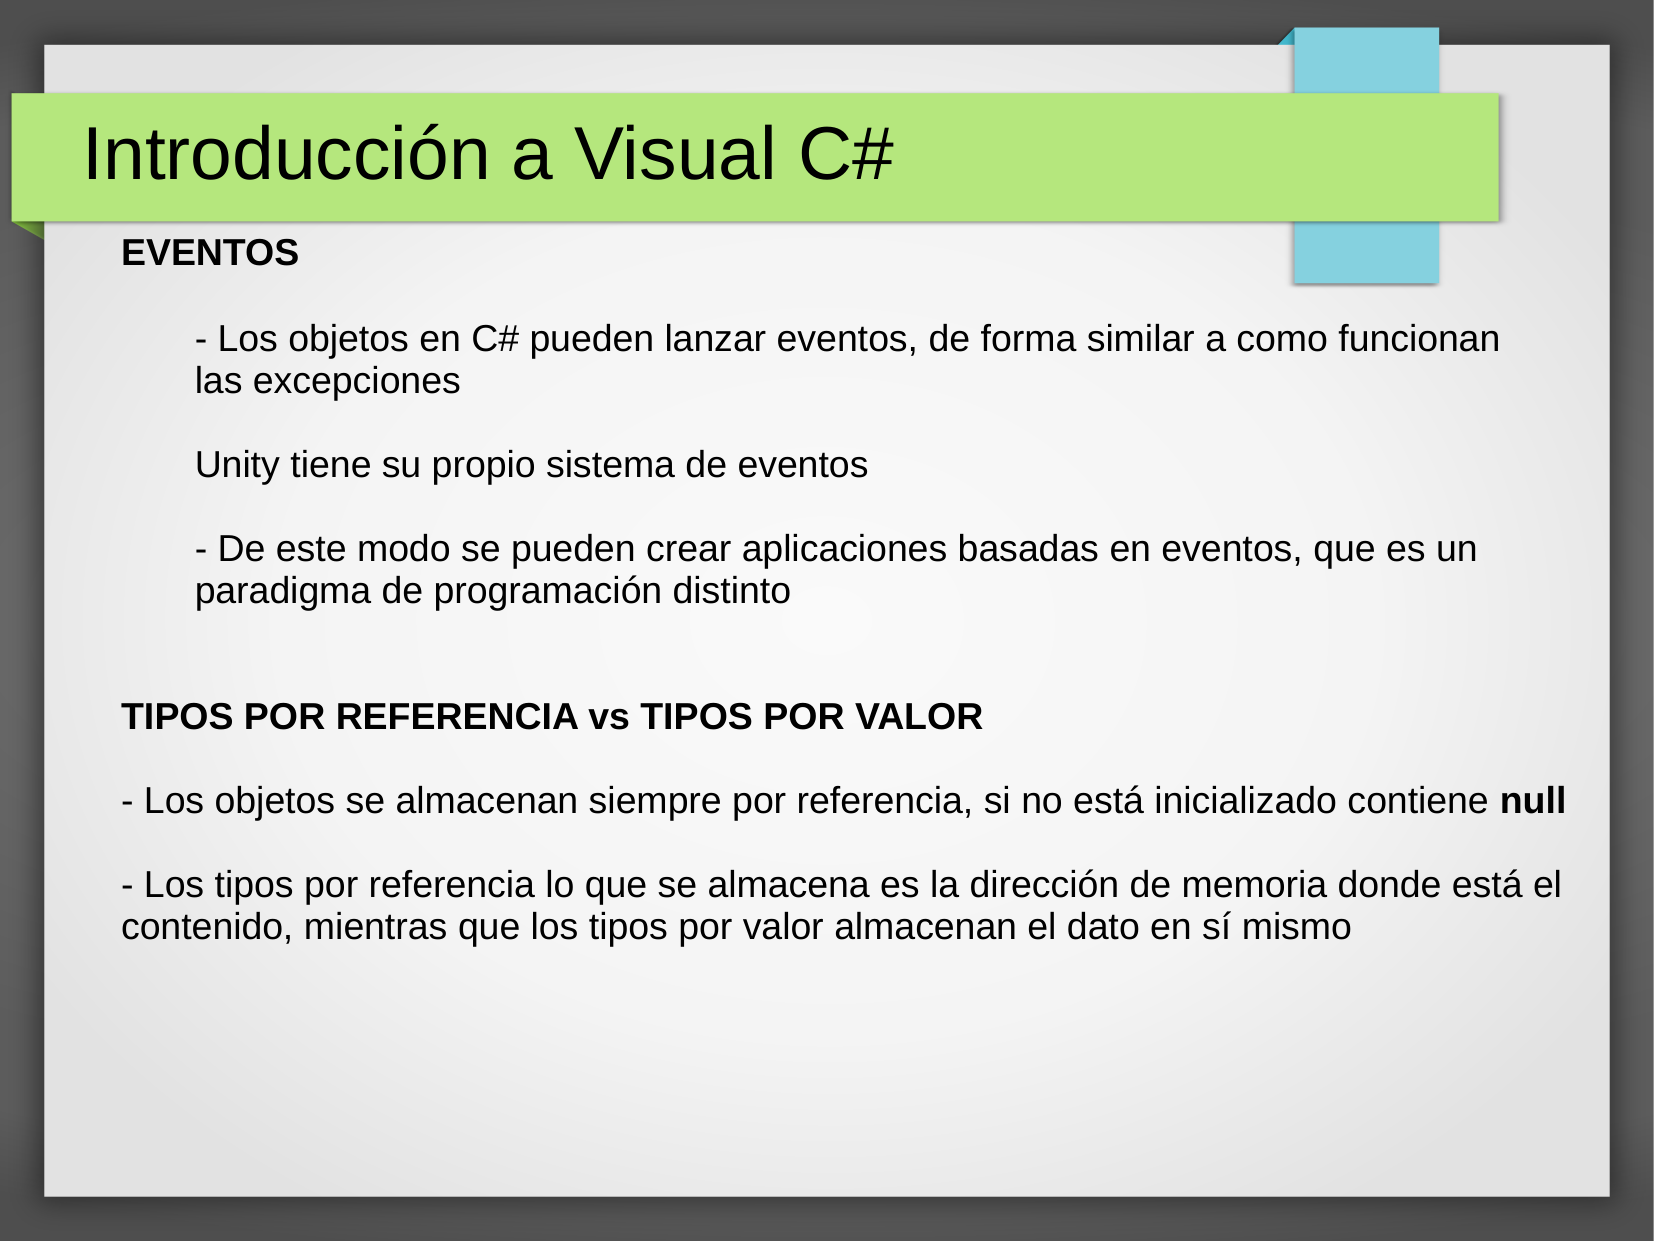

# Introducción a Visual C#
	EVENTOS
		- Los objetos en C# pueden lanzar eventos, de forma similar a como funcionan 				las excepciones
		Unity tiene su propio sistema de eventos
		- De este modo se pueden crear aplicaciones basadas en eventos, que es un 				paradigma de programación distinto
	TIPOS POR REFERENCIA vs TIPOS POR VALOR
	- Los objetos se almacenan siempre por referencia, si no está inicializado contiene null
	- Los tipos por referencia lo que se almacena es la dirección de memoria donde está el 		contenido, mientras que los tipos por valor almacenan el dato en sí mismo